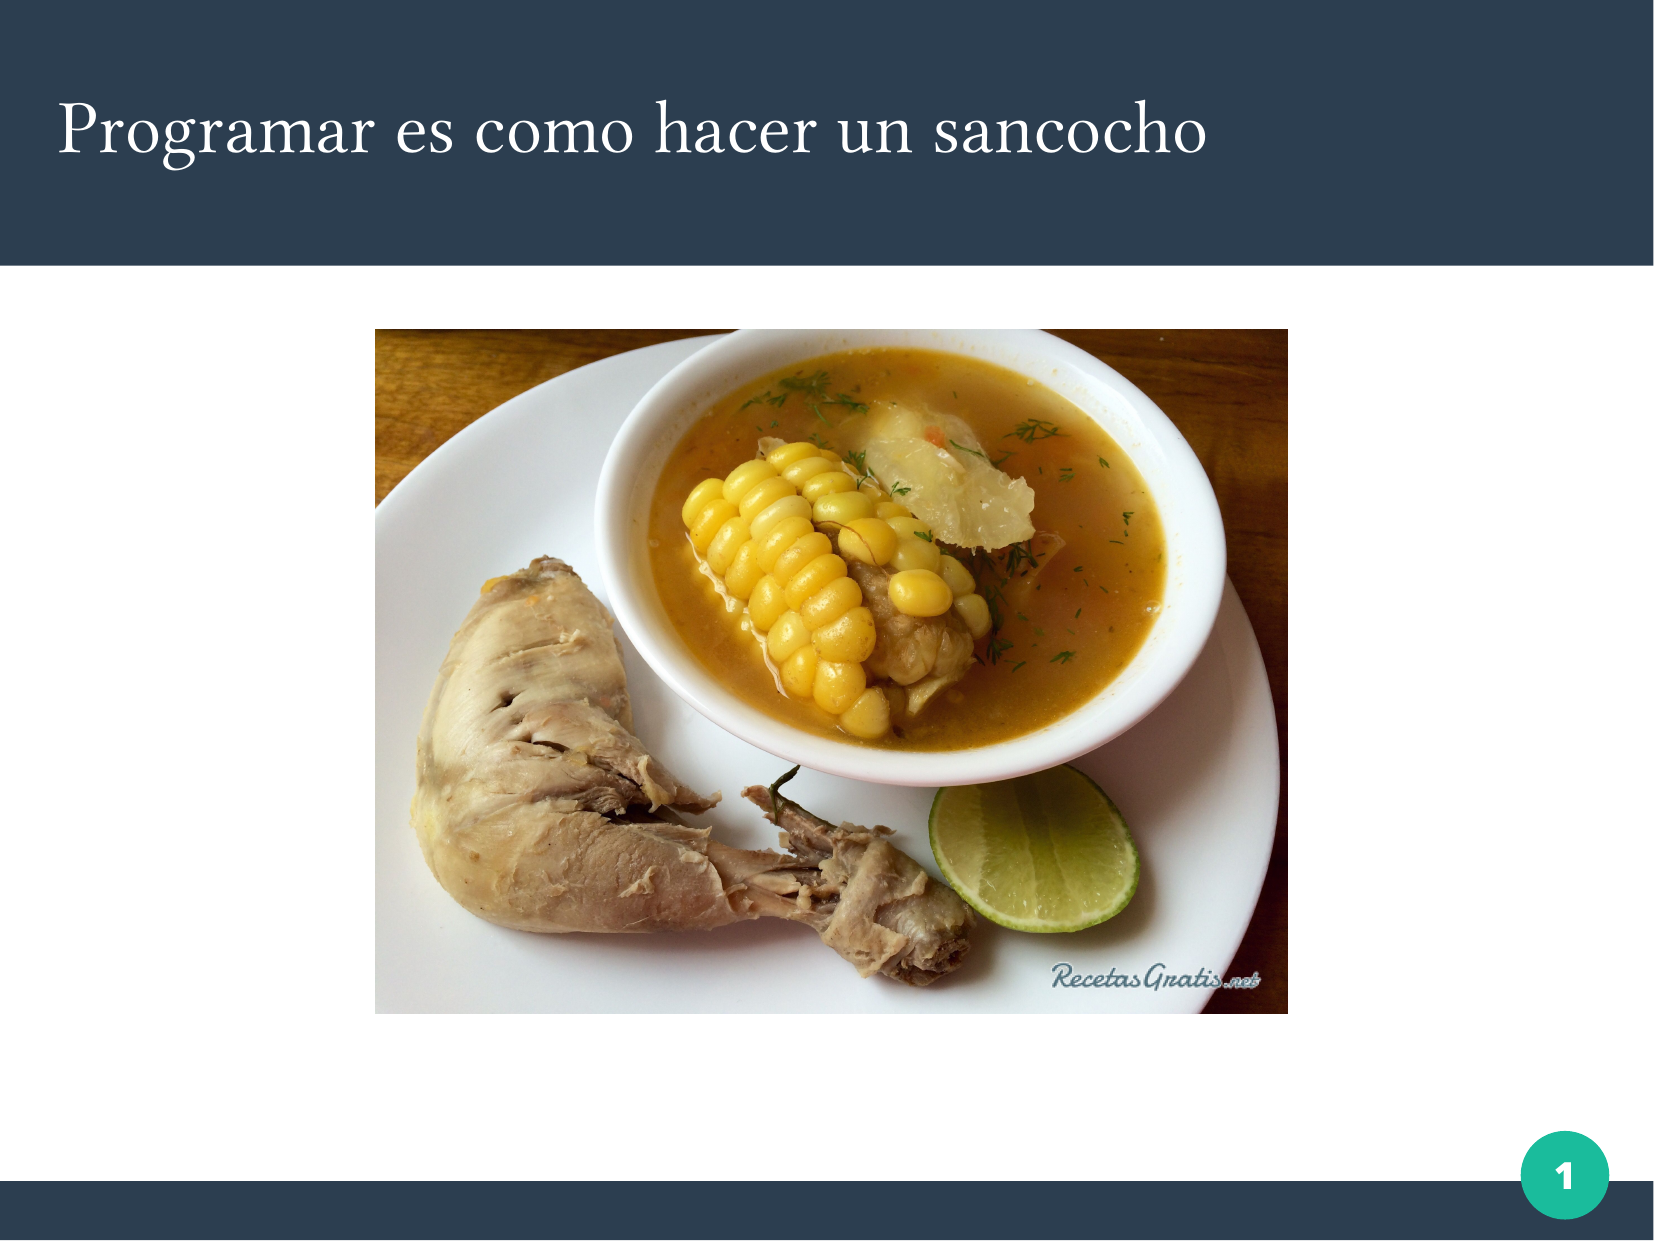

# Programar es como hacer un sancocho
1